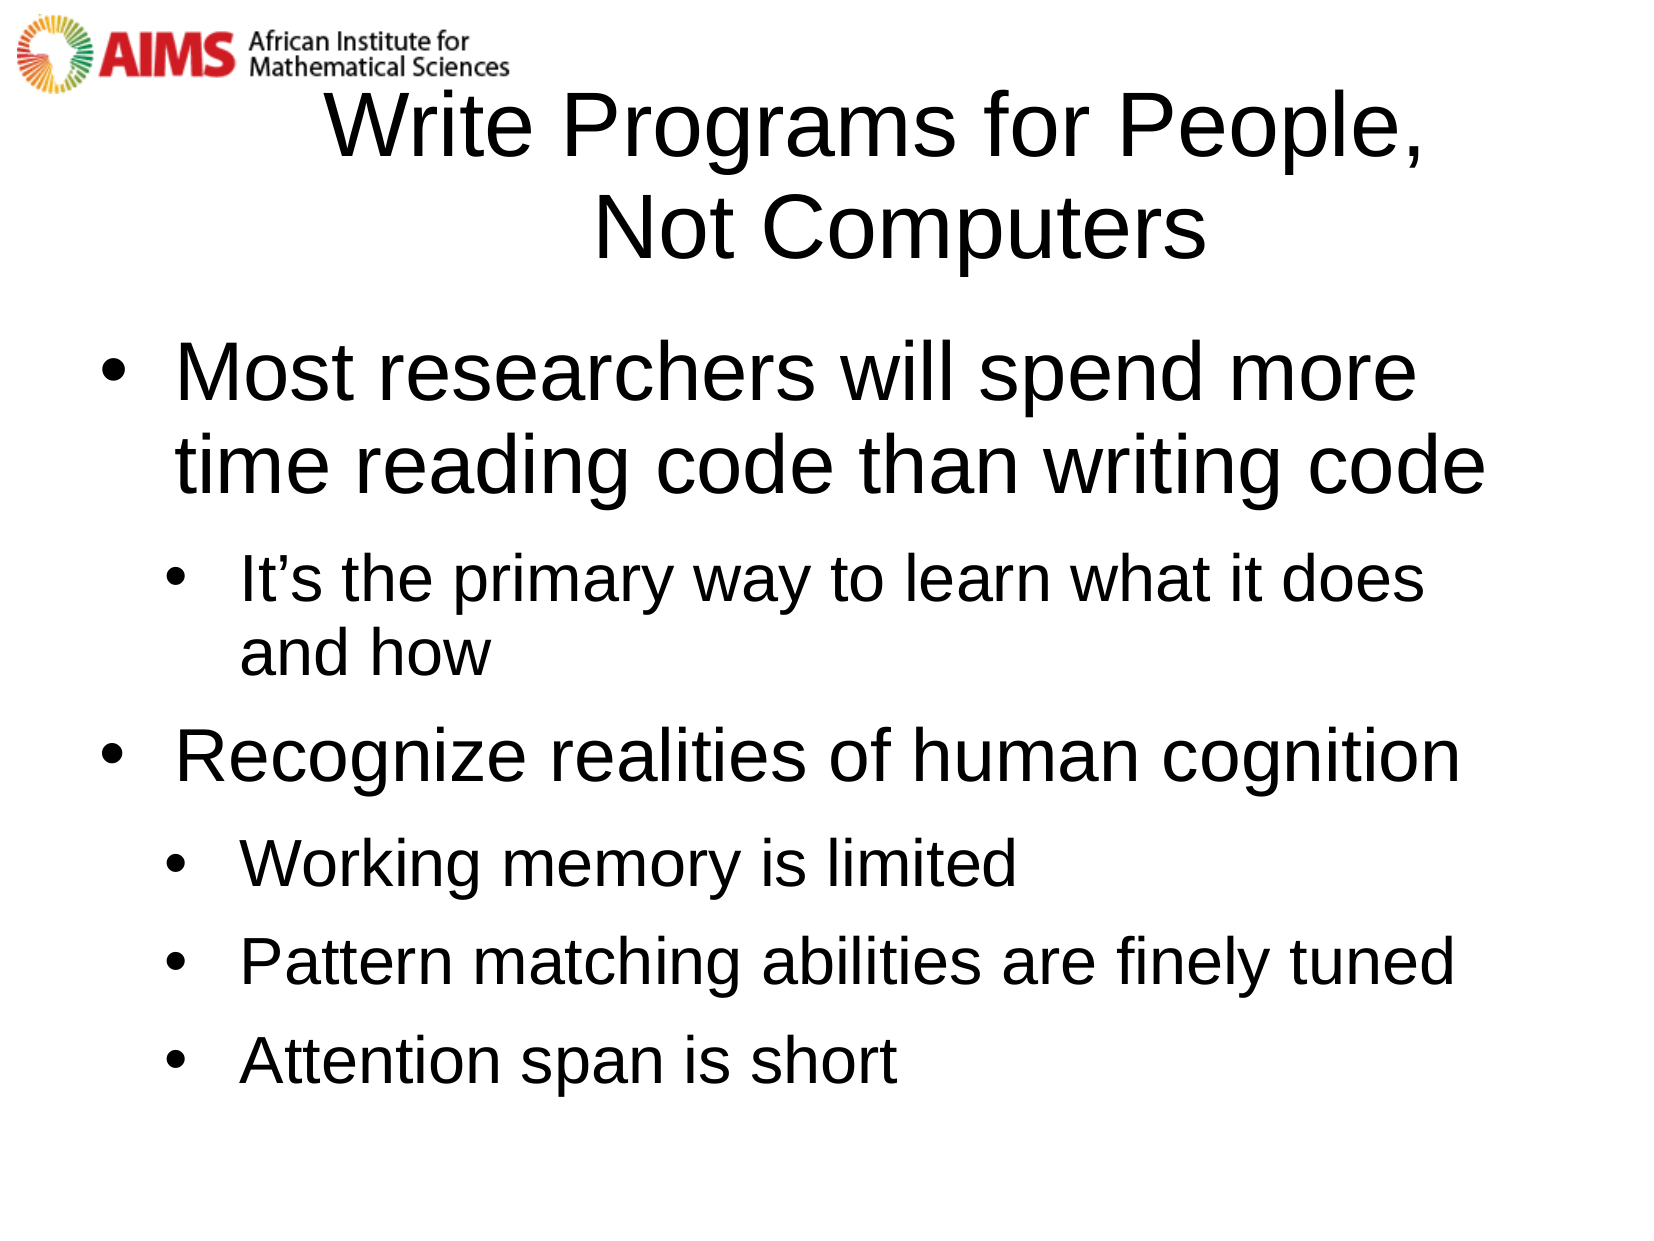

# Write Programs for People, Not Computers
Most researchers will spend more time reading code than writing code
It’s the primary way to learn what it does and how
Recognize realities of human cognition
Working memory is limited
Pattern matching abilities are finely tuned
Attention span is short